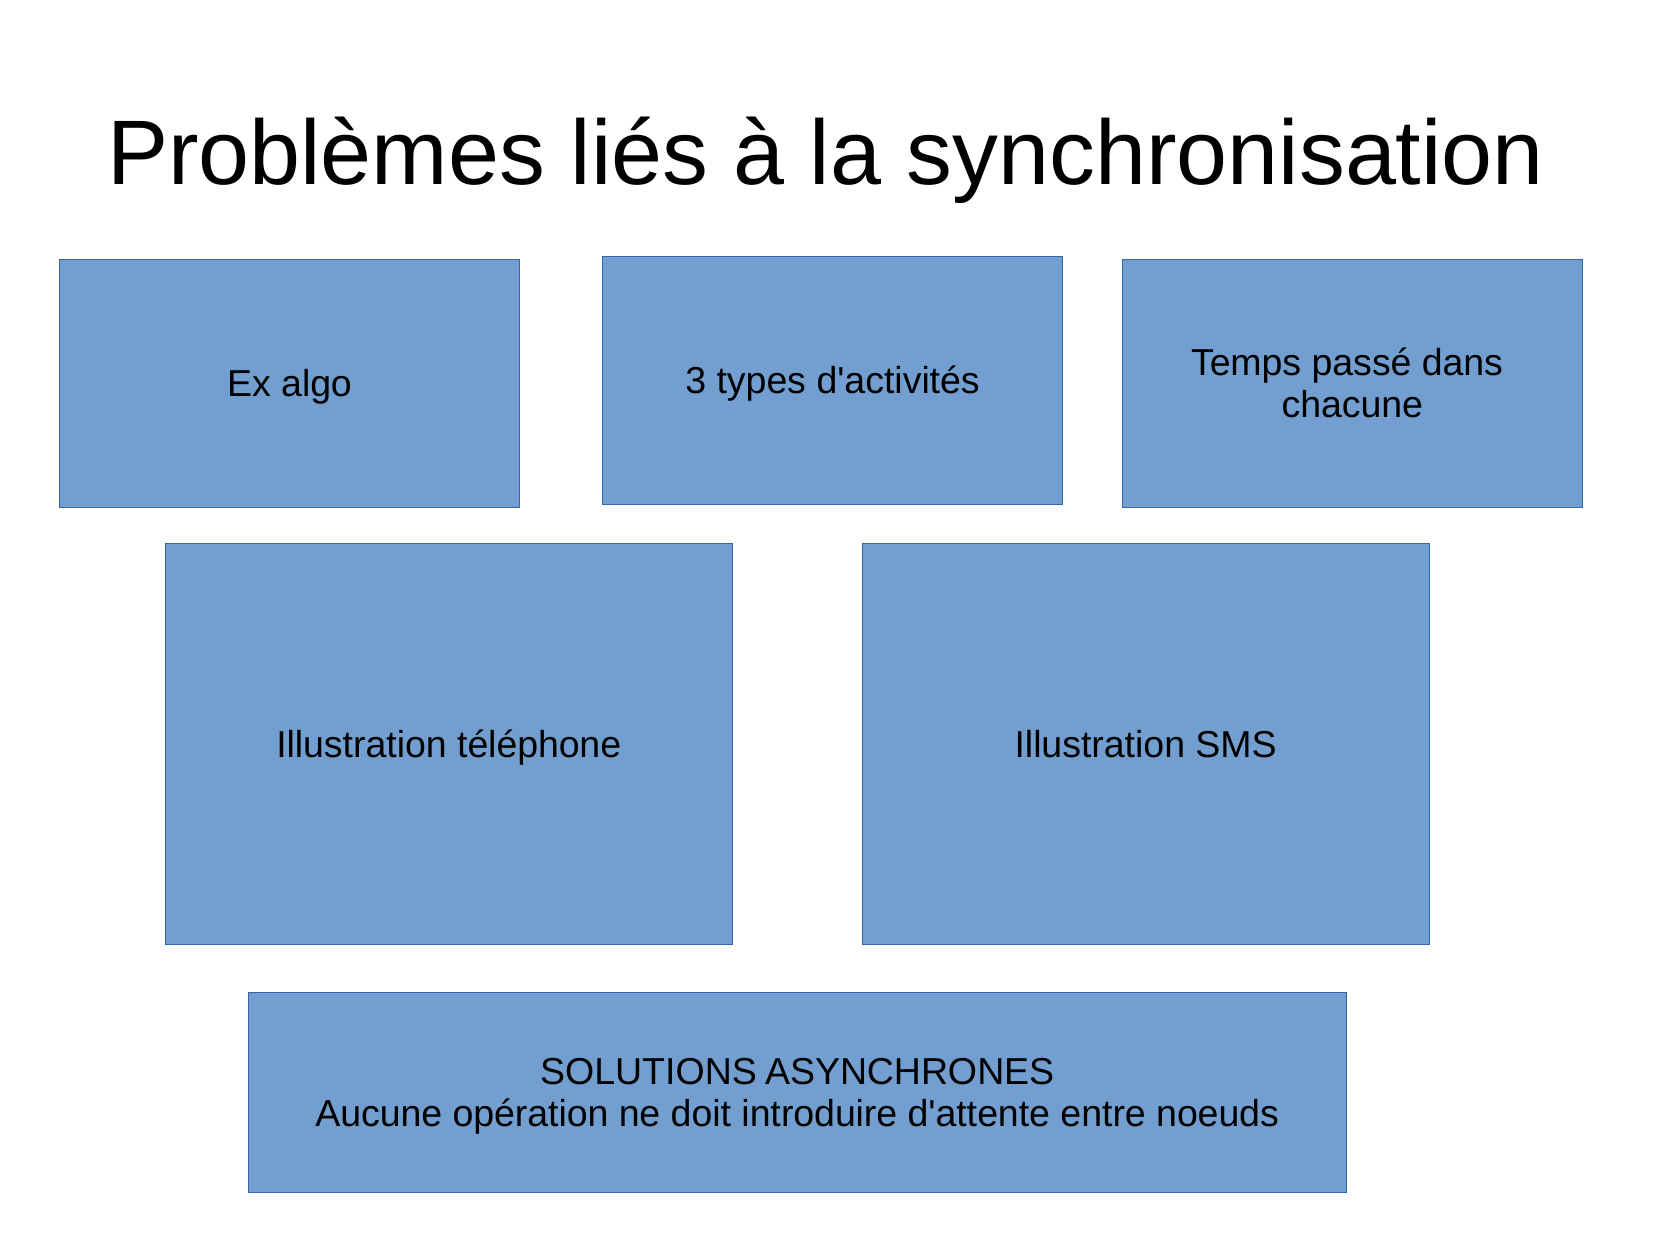

# Problèmes liés à la synchronisation
3 types d'activités
Ex algo
Temps passé dans
chacune
Illustration téléphone
Illustration SMS
SOLUTIONS ASYNCHRONES
Aucune opération ne doit introduire d'attente entre noeuds